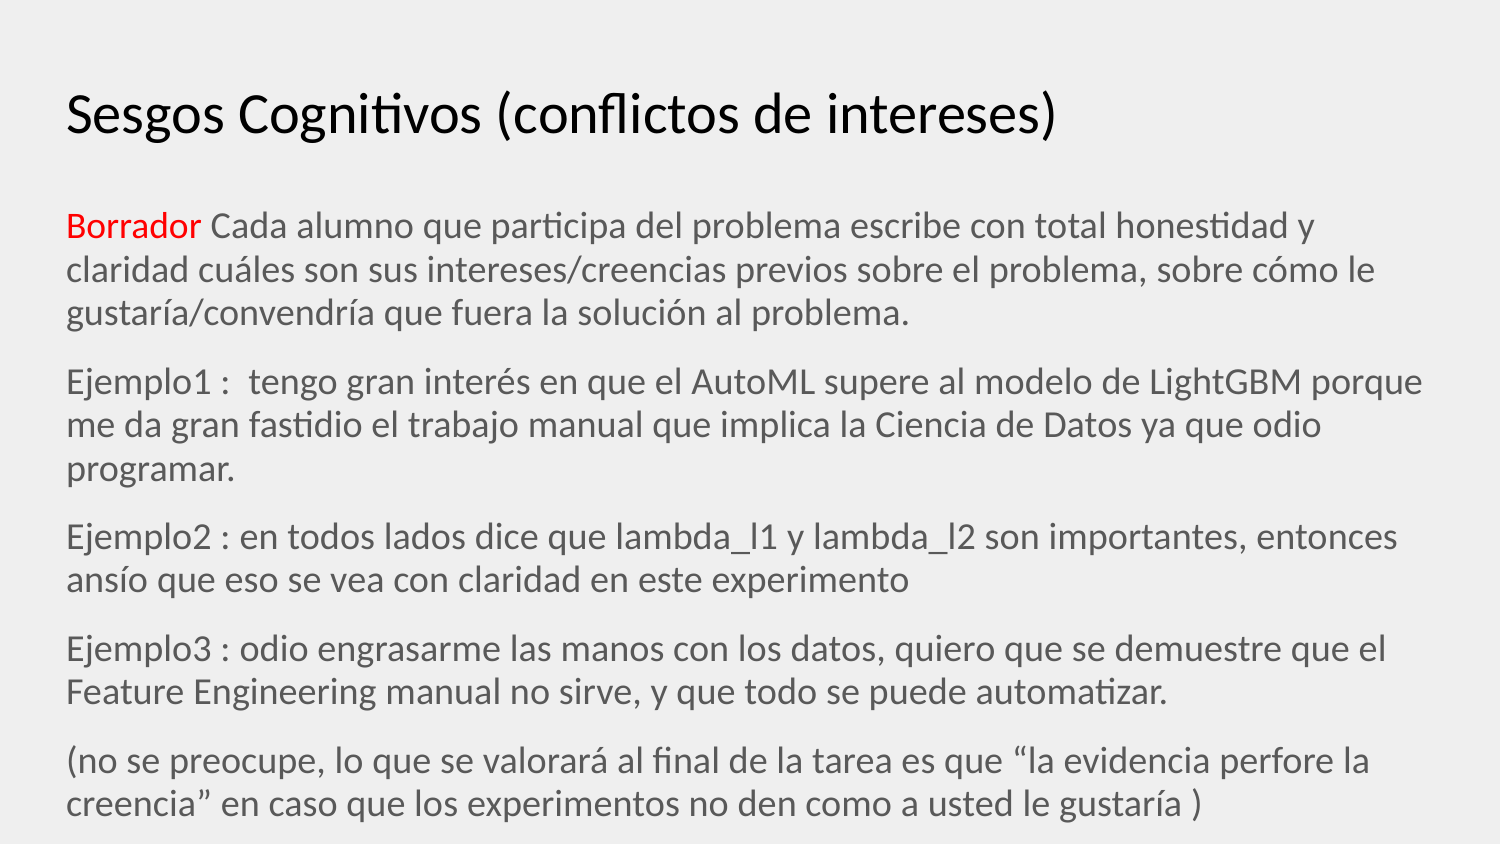

# Sesgos Cognitivos (conflictos de intereses)
Borrador Cada alumno que participa del problema escribe con total honestidad y claridad cuáles son sus intereses/creencias previos sobre el problema, sobre cómo le gustaría/convendría que fuera la solución al problema.
Ejemplo1 : tengo gran interés en que el AutoML supere al modelo de LightGBM porque me da gran fastidio el trabajo manual que implica la Ciencia de Datos ya que odio programar.
Ejemplo2 : en todos lados dice que lambda_l1 y lambda_l2 son importantes, entonces ansío que eso se vea con claridad en este experimento
Ejemplo3 : odio engrasarme las manos con los datos, quiero que se demuestre que el Feature Engineering manual no sirve, y que todo se puede automatizar.
(no se preocupe, lo que se valorará al final de la tarea es que “la evidencia perfore la creencia” en caso que los experimentos no den como a usted le gustaría )